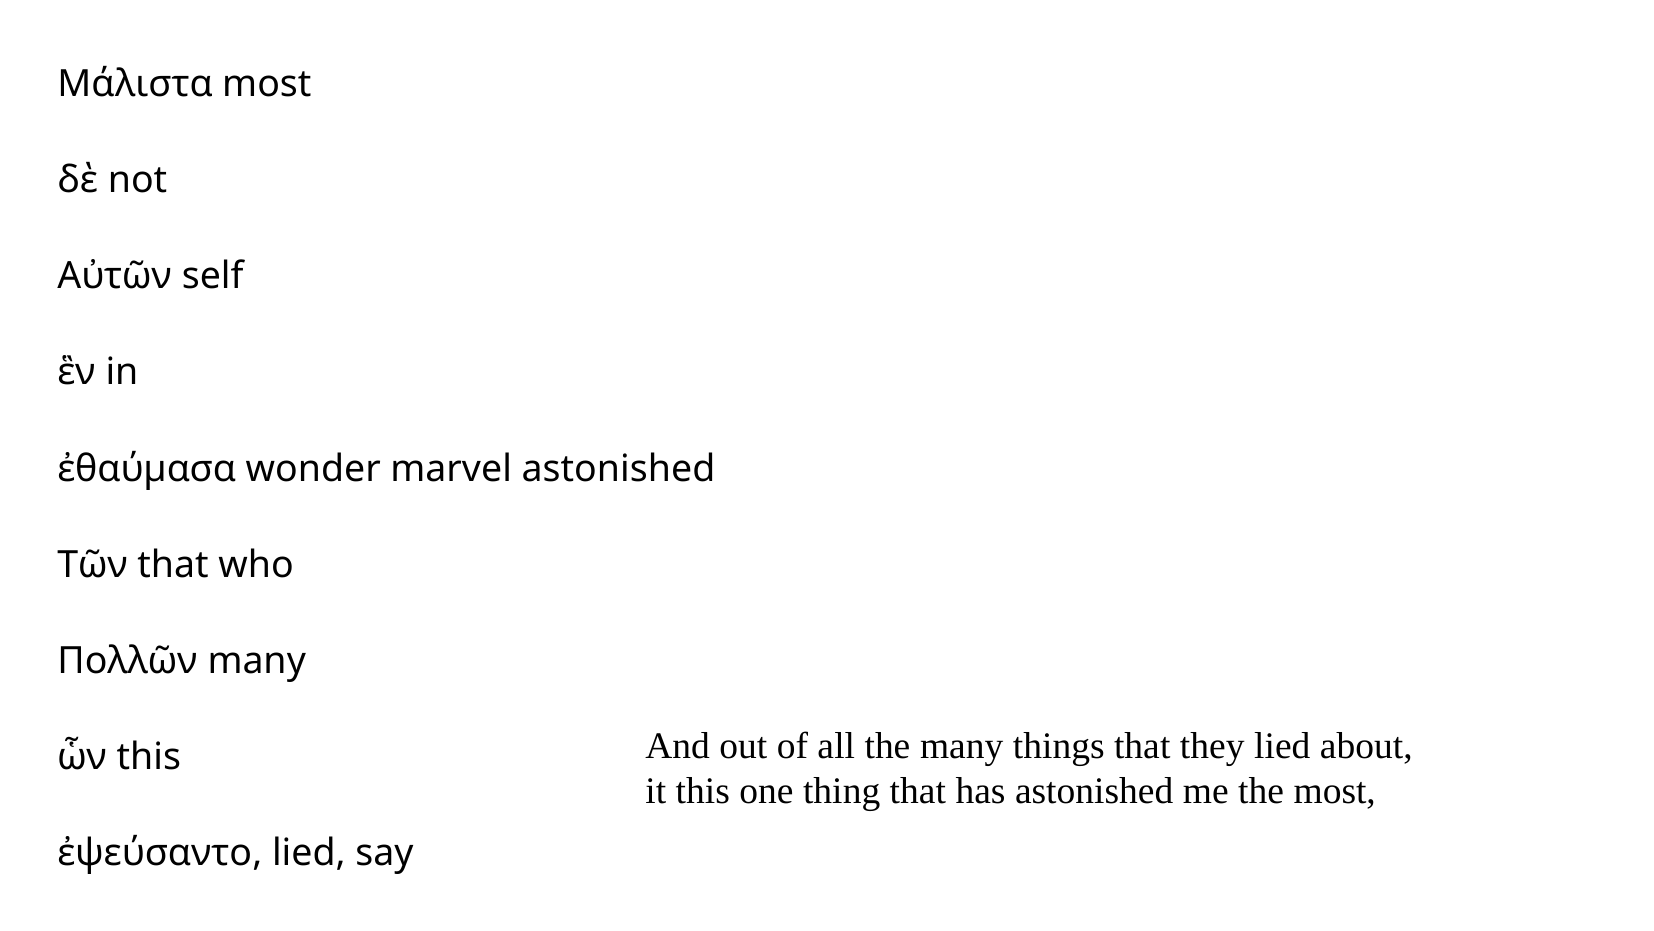

Μάλιστα most
δὲ not
Αὐτῶν self
ἓν in
ἐθαύμασα wonder marvel astonished
Τῶν that who
Πολλῶν many
ὧν this
ἐψεύσαντο, lied, say
And out of all the many things that they lied about, it this one thing that has astonished me the most,